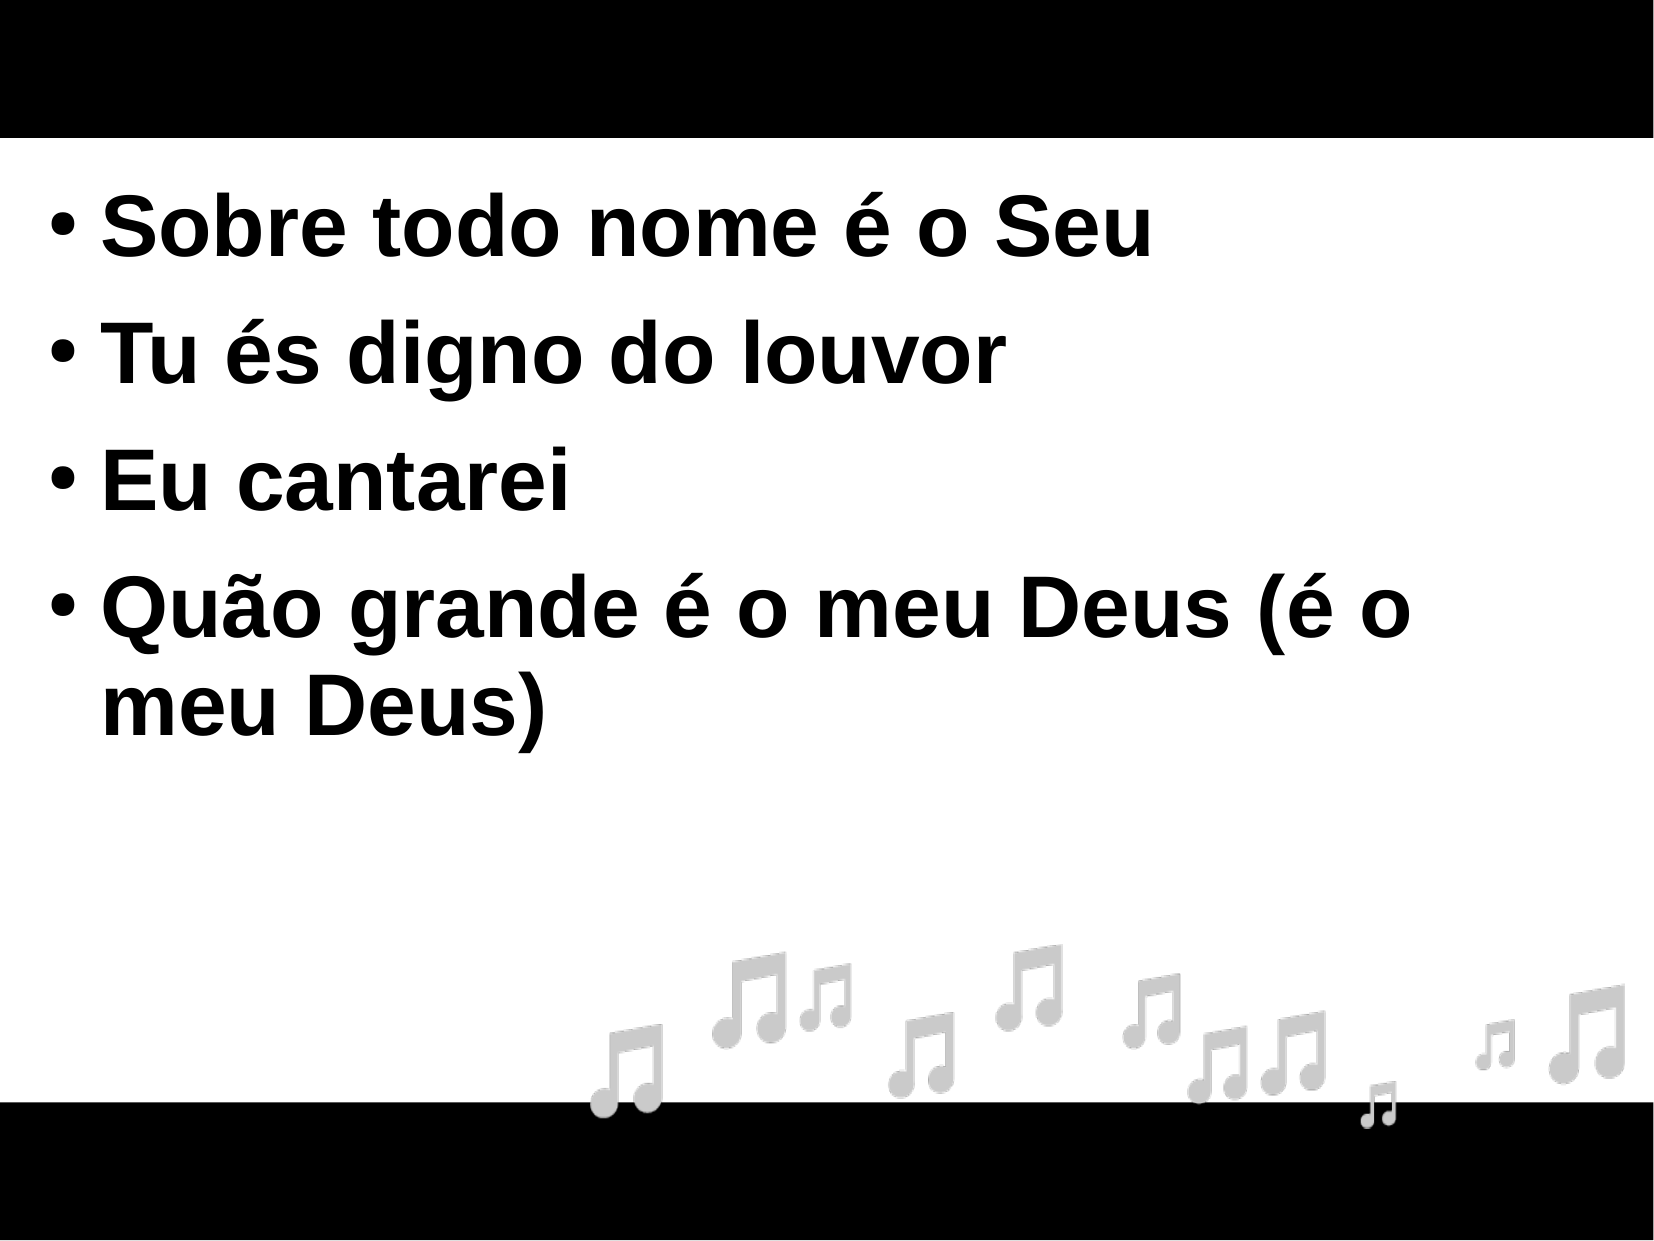

# Sobre todo nome é o Seu
Tu és digno do louvor
Eu cantarei
Quão grande é o meu Deus (é o meu Deus)